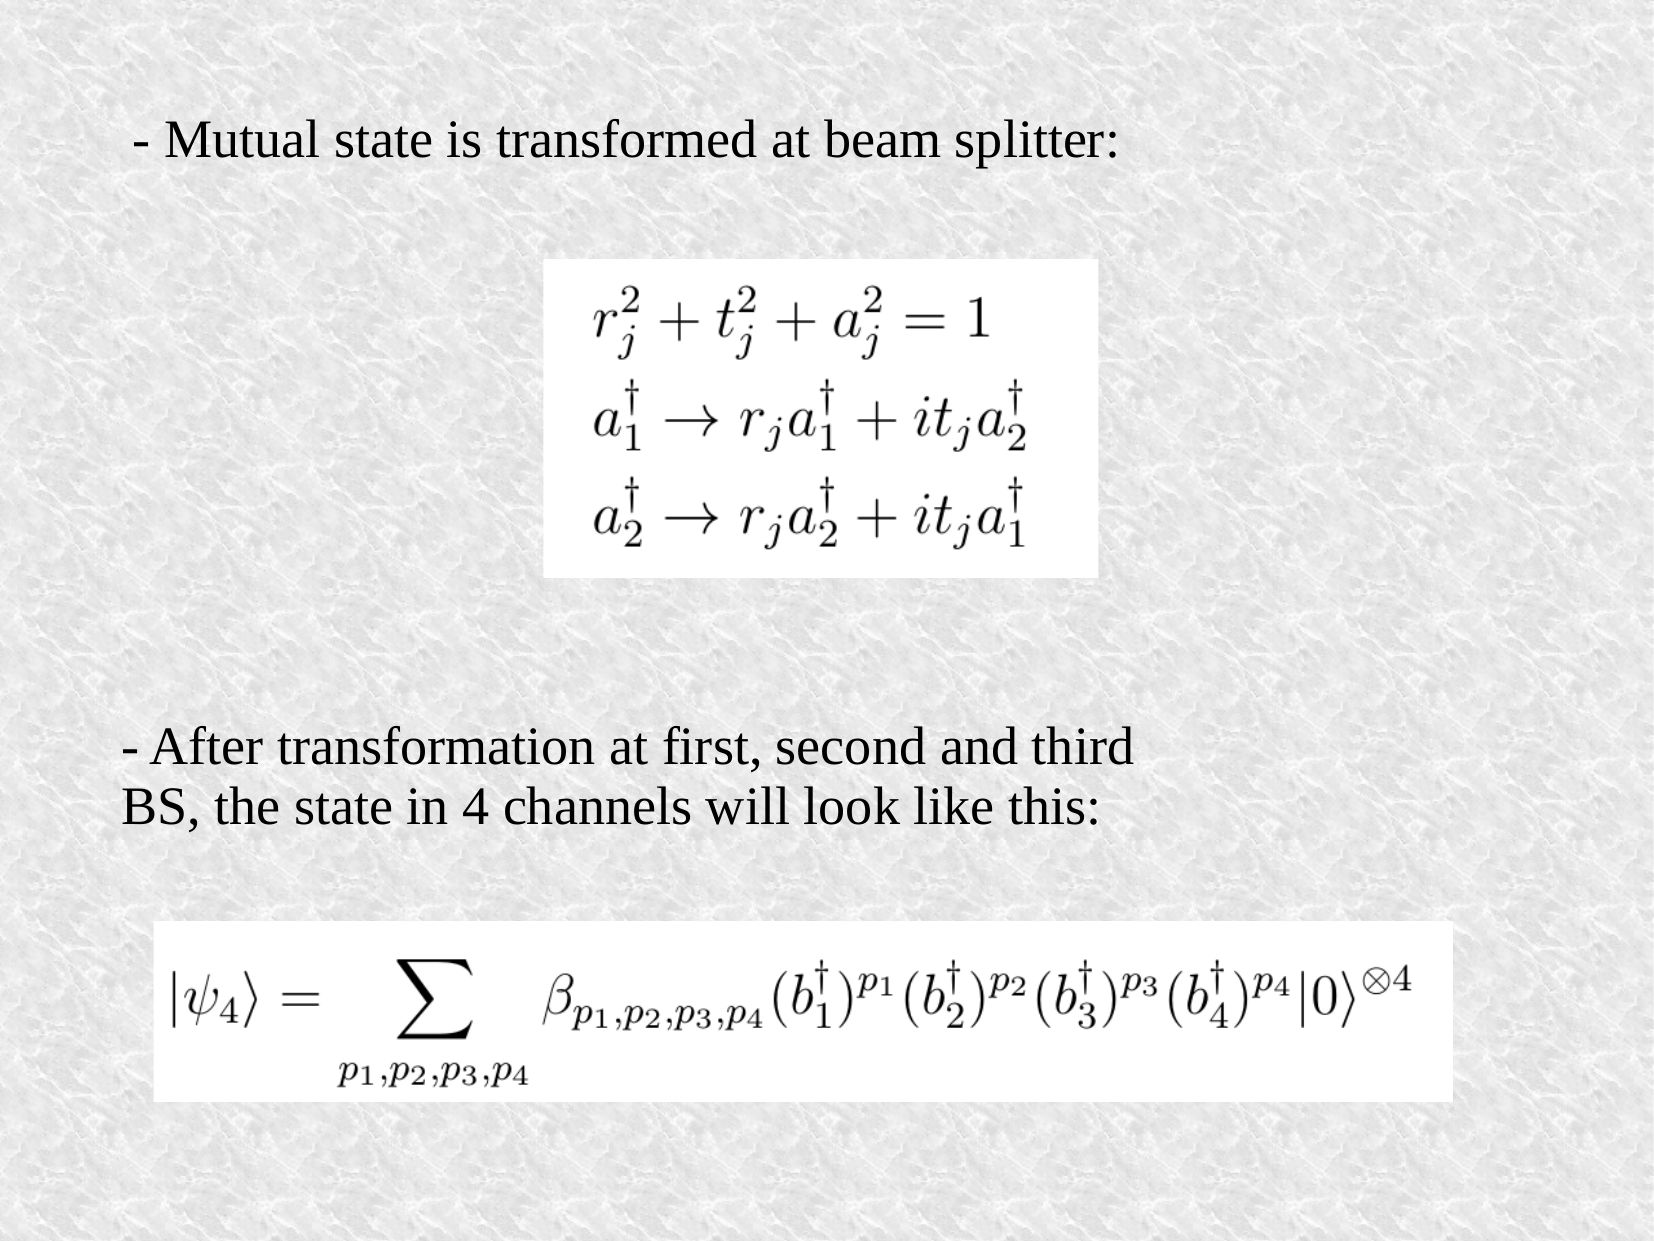

- Mutual state is transformed at beam splitter:
- After transformation at first, second and third BS, the state in 4 channels will look like this: